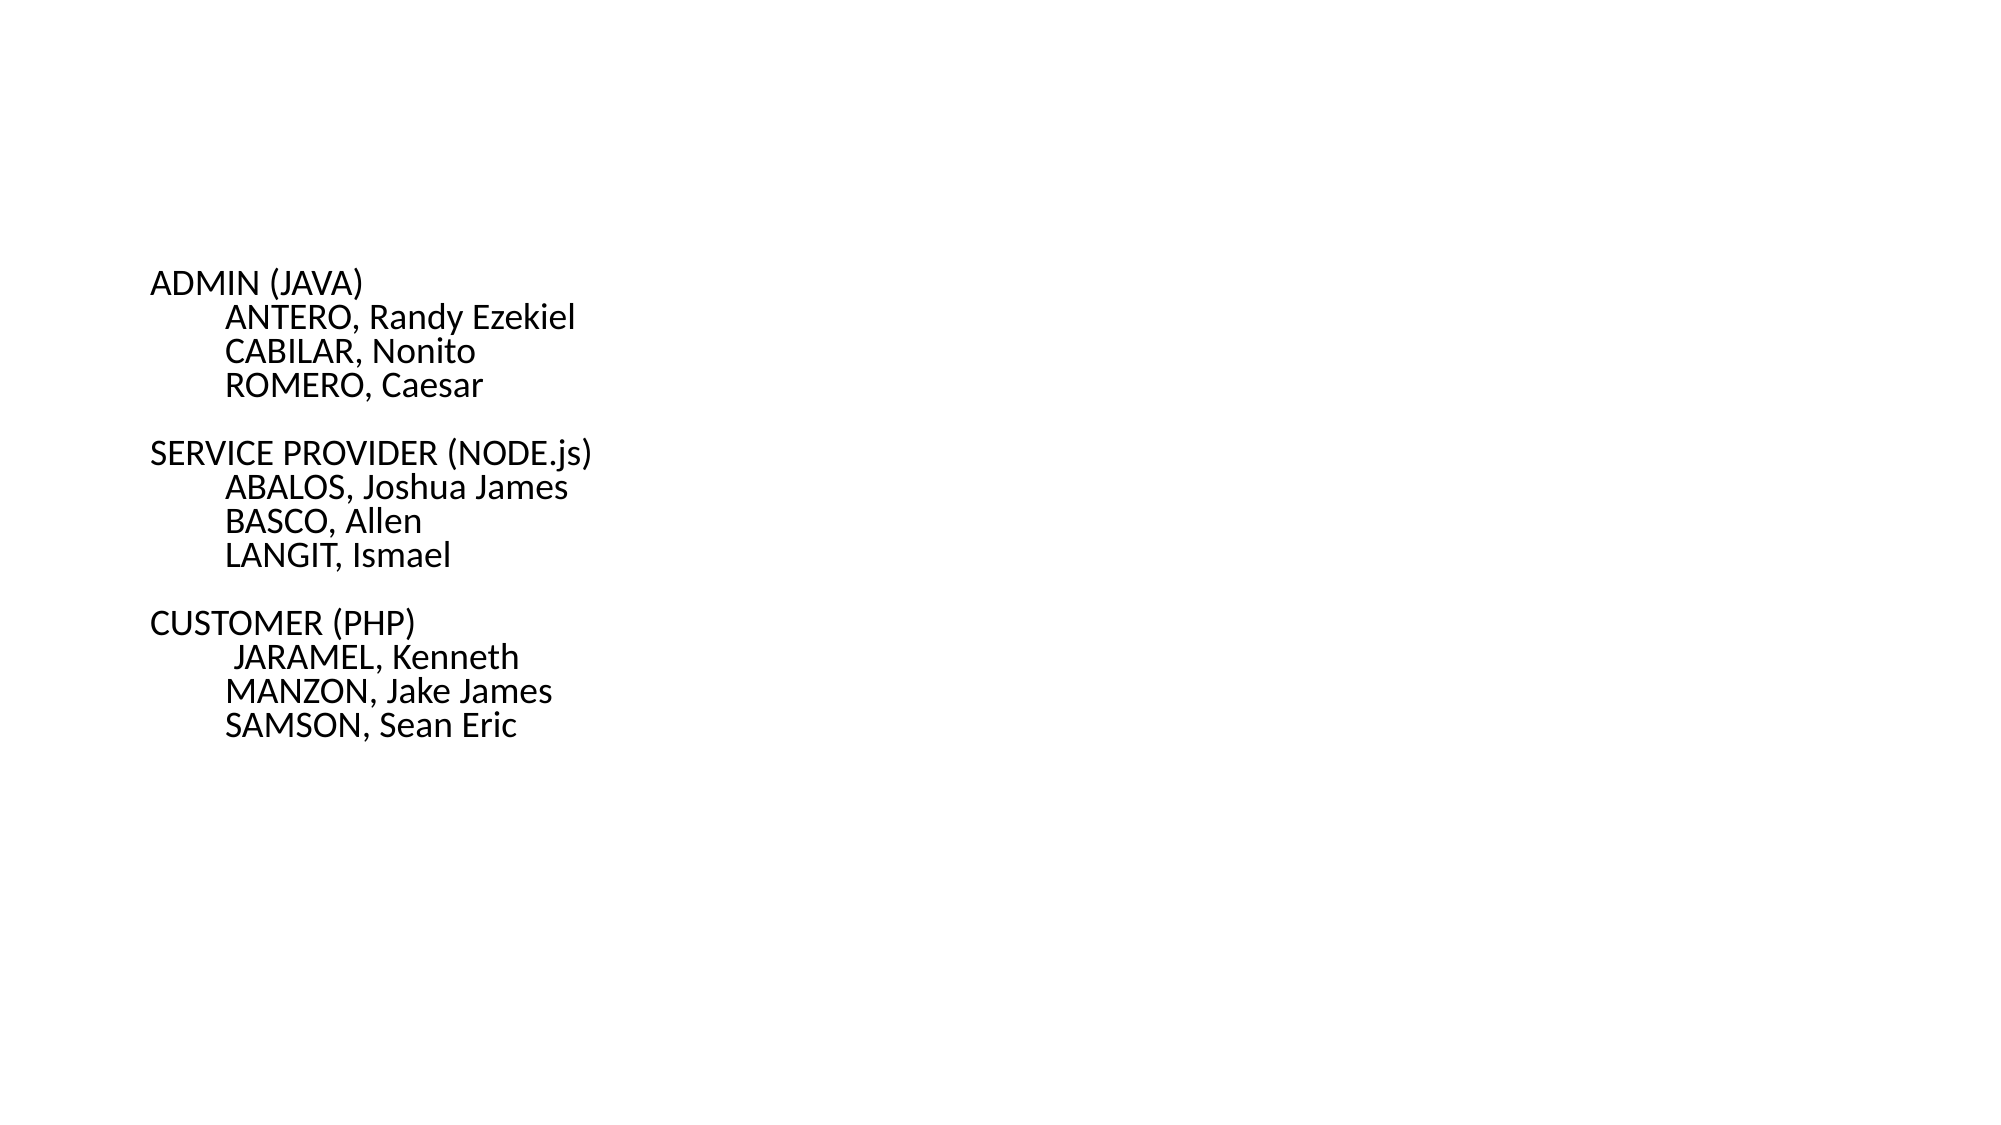

# ADMIN (JAVA) ANTERO, Randy Ezekiel CABILAR, Nonito ROMERO, Caesar SERVICE PROVIDER (NODE.js) ABALOS, Joshua James BASCO, Allen LANGIT, Ismael CUSTOMER (PHP) JARAMEL, Kenneth MANZON, Jake James SAMSON, Sean Eric